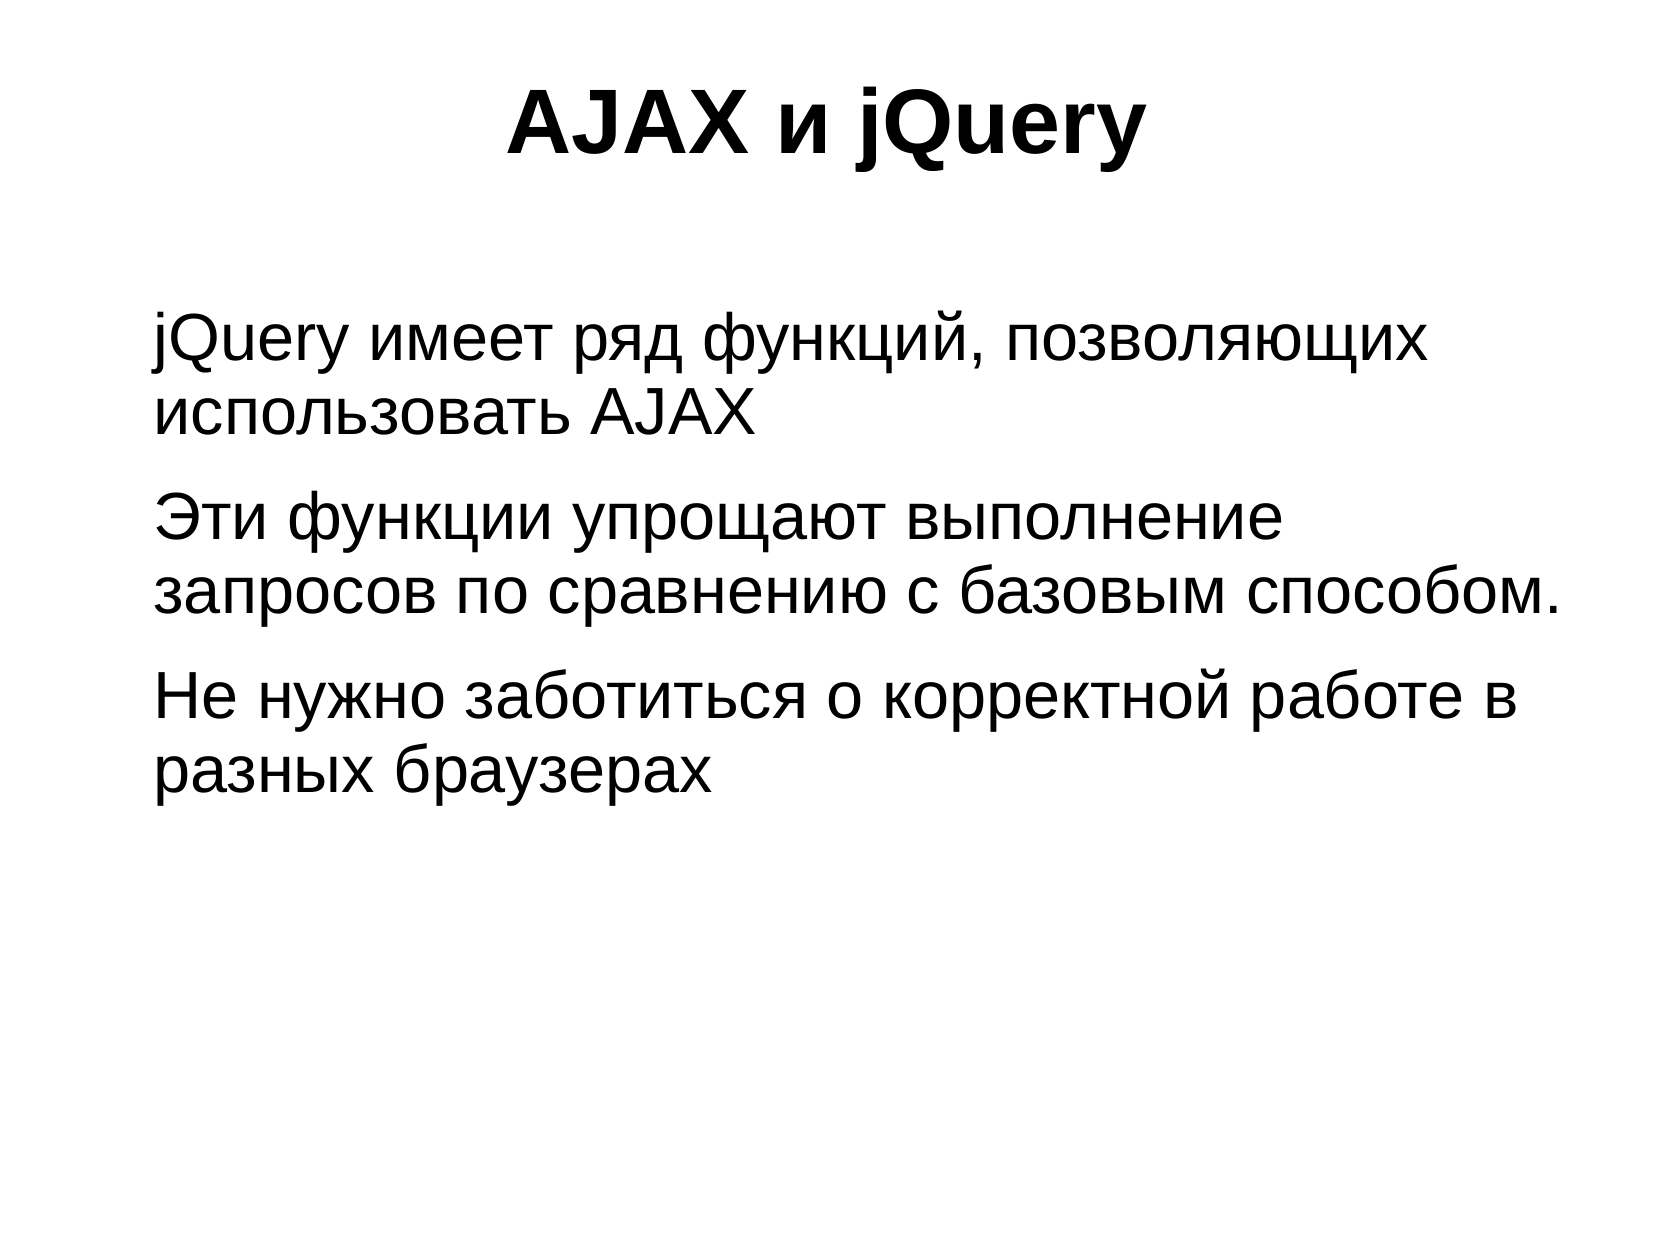

# AJAX и jQuery
jQuery имеет ряд функций, позволяющих использовать AJAX
Эти функции упрощают выполнение запросов по сравнению с базовым способом.
Не нужно заботиться о корректной работе в разных браузерах